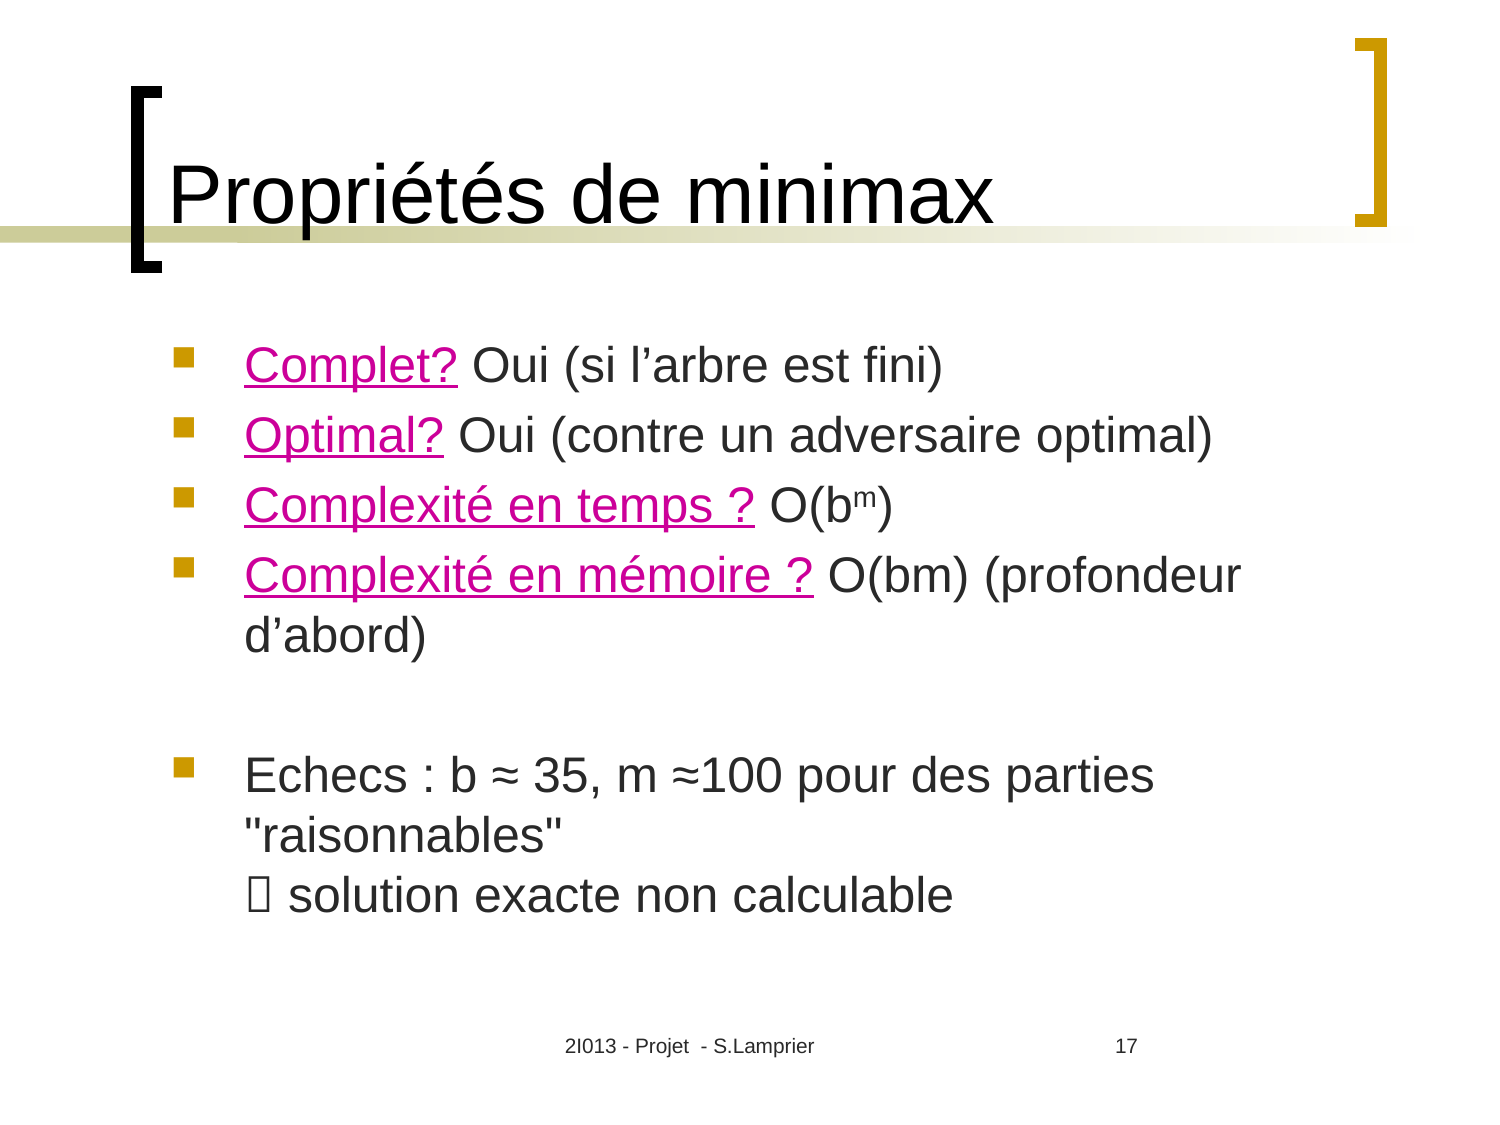

# Propriétés de minimax
Complet? Oui (si l’arbre est fini)
Optimal? Oui (contre un adversaire optimal)
Complexité en temps ? O(bm)
Complexité en mémoire ? O(bm) (profondeur d’abord)
Echecs : b ≈ 35, m ≈100 pour des parties "raisonnables"
 solution exacte non calculable
2I013 - Projet - S.Lamprier